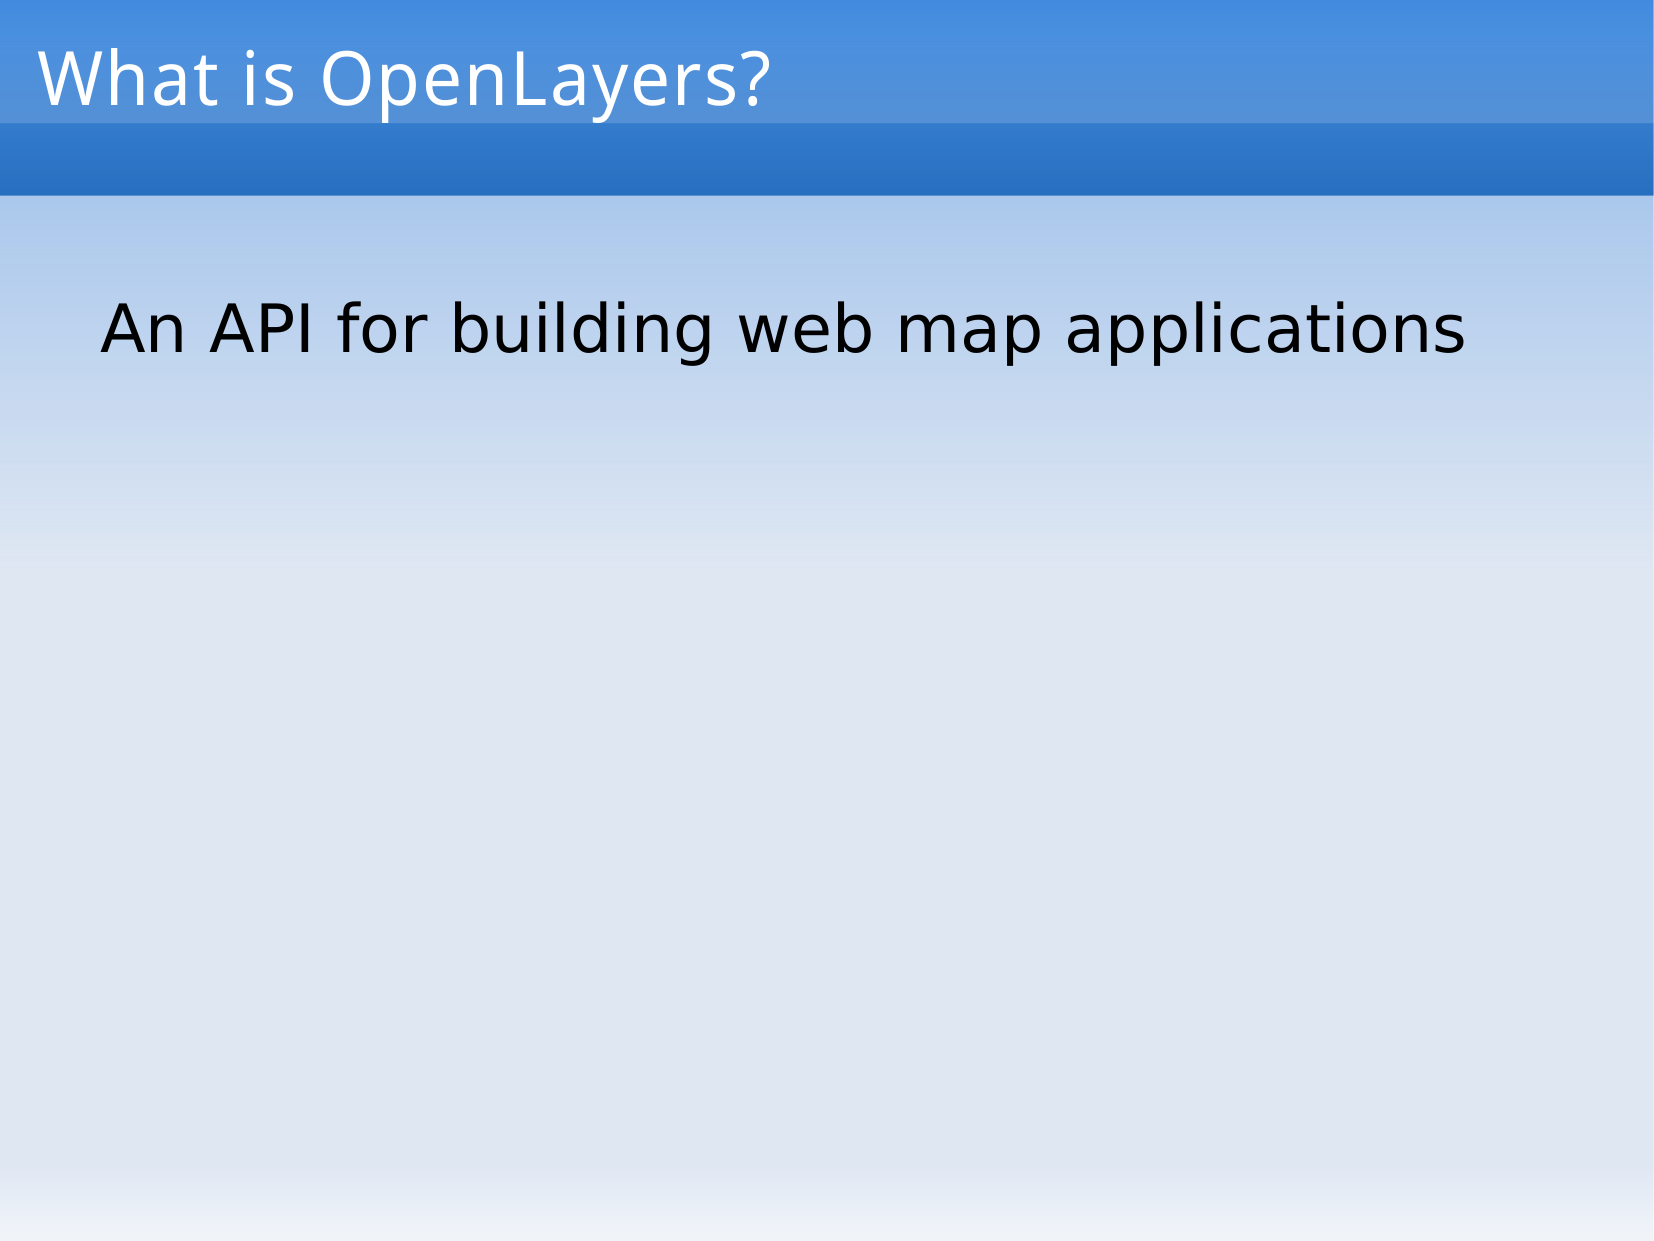

# What is OpenLayers?
An API for building web map applications